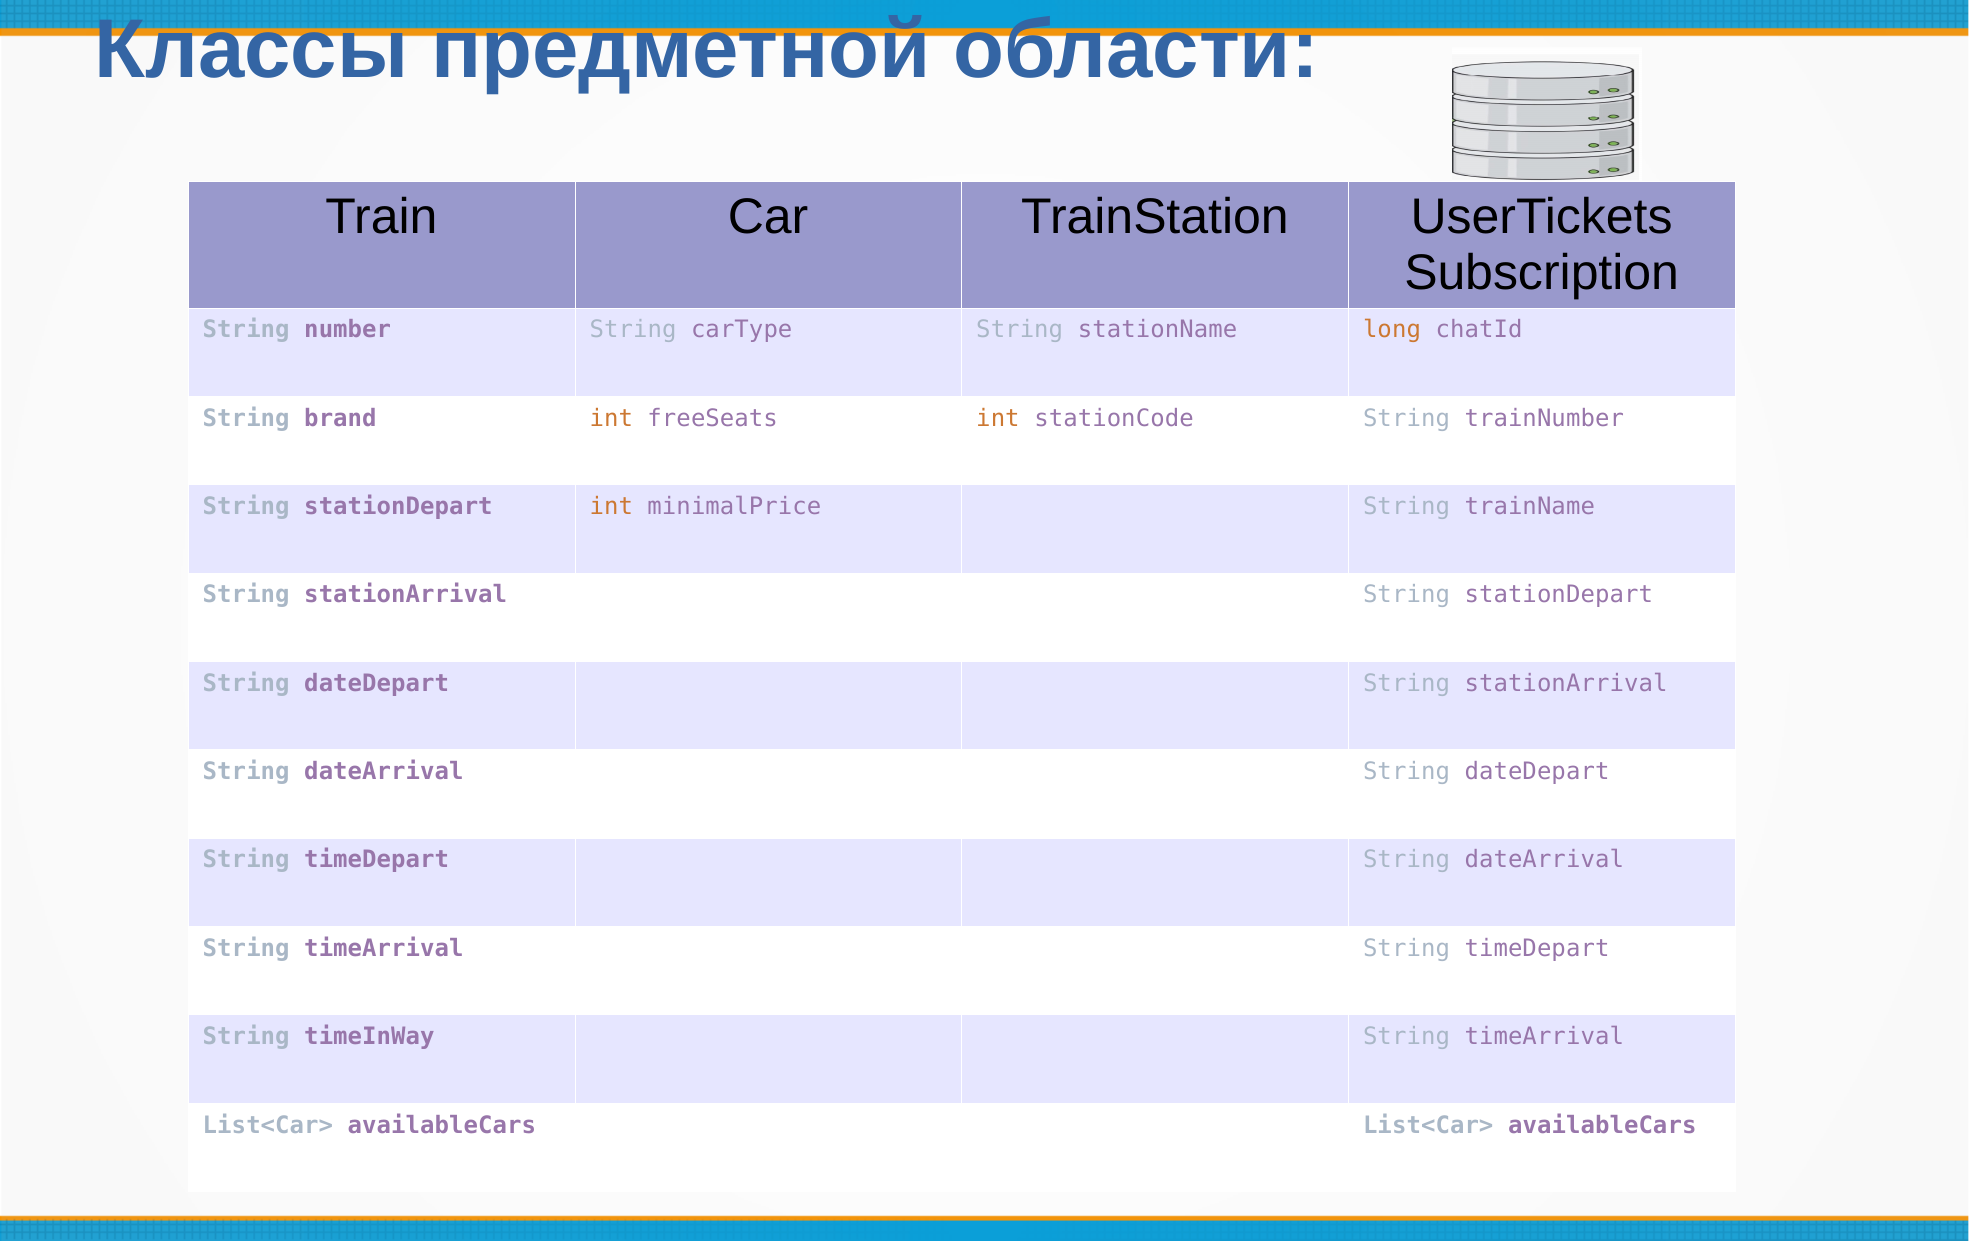

# Классы предметной области:
| Train | Car | TrainStation | UserTickets Subscription |
| --- | --- | --- | --- |
| String number | String carType | String stationName | long chatId |
| String brand | int freeSeats | int stationCode | String trainNumber |
| String stationDepart | int minimalPrice | | String trainName |
| String stationArrival | | | String stationDepart |
| String dateDepart | | | String stationArrival |
| String dateArrival | | | String dateDepart |
| String timeDepart | | | String dateArrival |
| String timeArrival | | | String timeDepart |
| String timeInWay | | | String timeArrival |
| List<Car> availableCars | | | List<Car> availableCars |